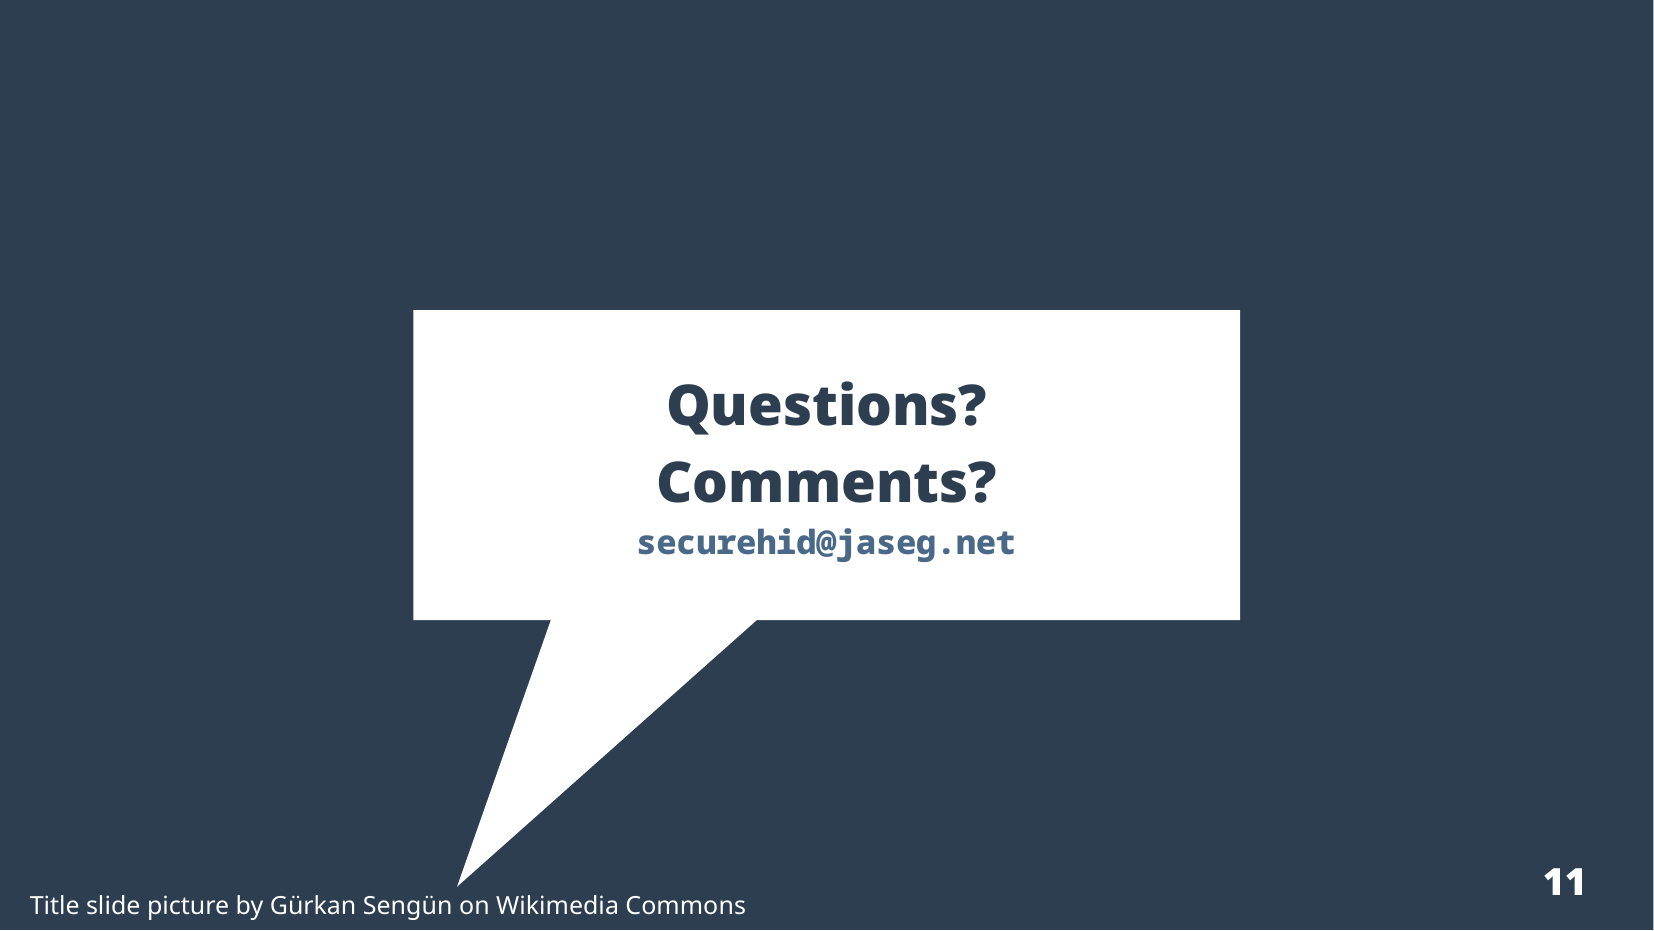

# Questions? Comments? securehid@jaseg.net
11
Title slide picture by Gürkan Sengün on Wikimedia Commons